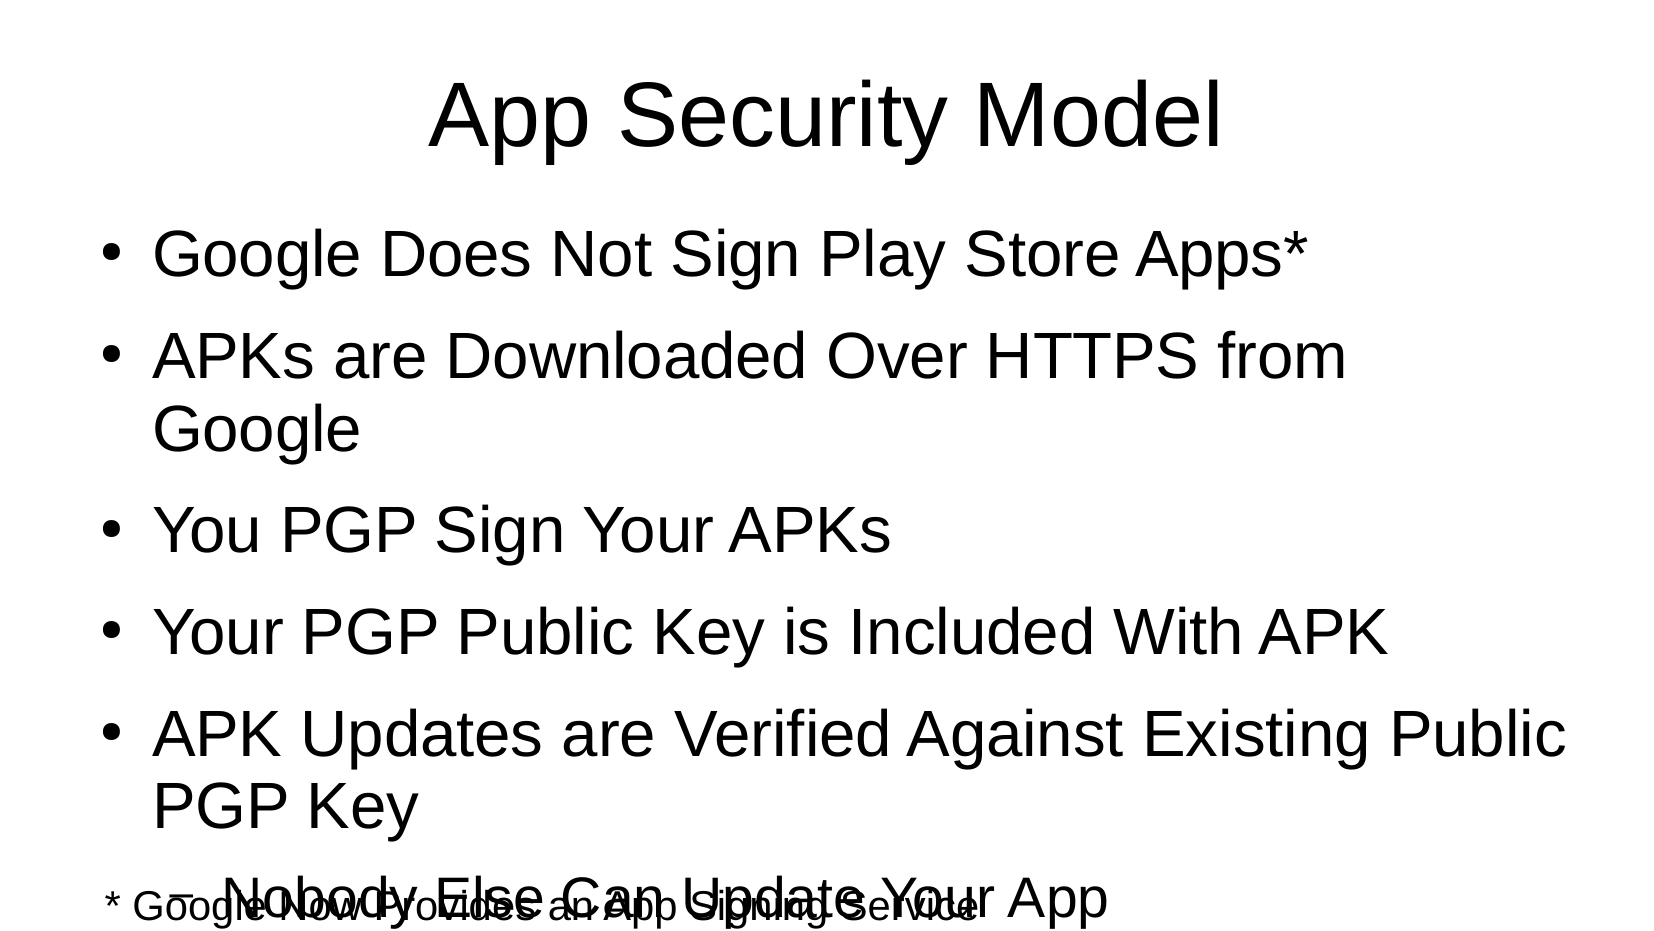

# App Security Model
Google Does Not Sign Play Store Apps*
APKs are Downloaded Over HTTPS from Google
You PGP Sign Your APKs
Your PGP Public Key is Included With APK
APK Updates are Verified Against Existing Public PGP Key
Nobody Else Can Update Your App
* Google Now Provides an App Signing Service